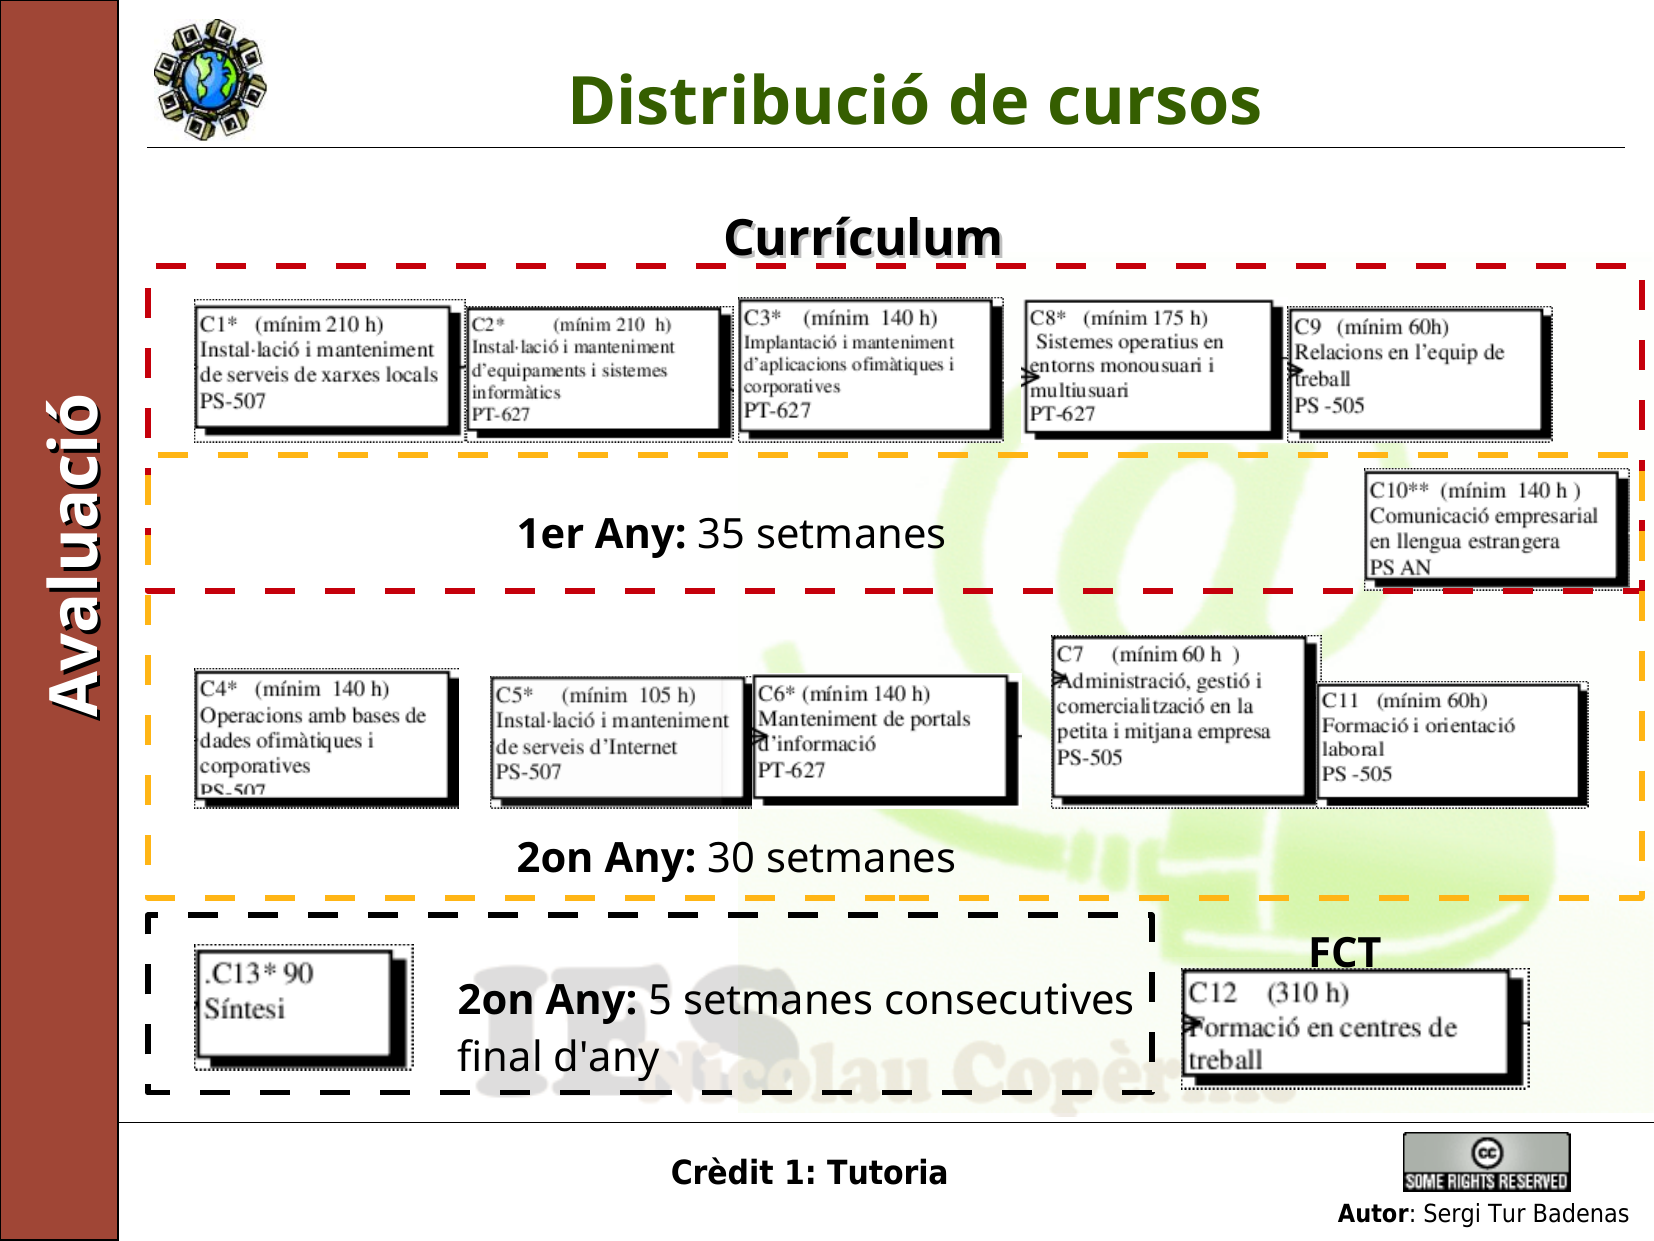

# Distribució de cursos
Currículum
1er Any: 35 setmanes
2on Any: 30 setmanes
FCT
2on Any: 5 setmanes consecutives
final d'any